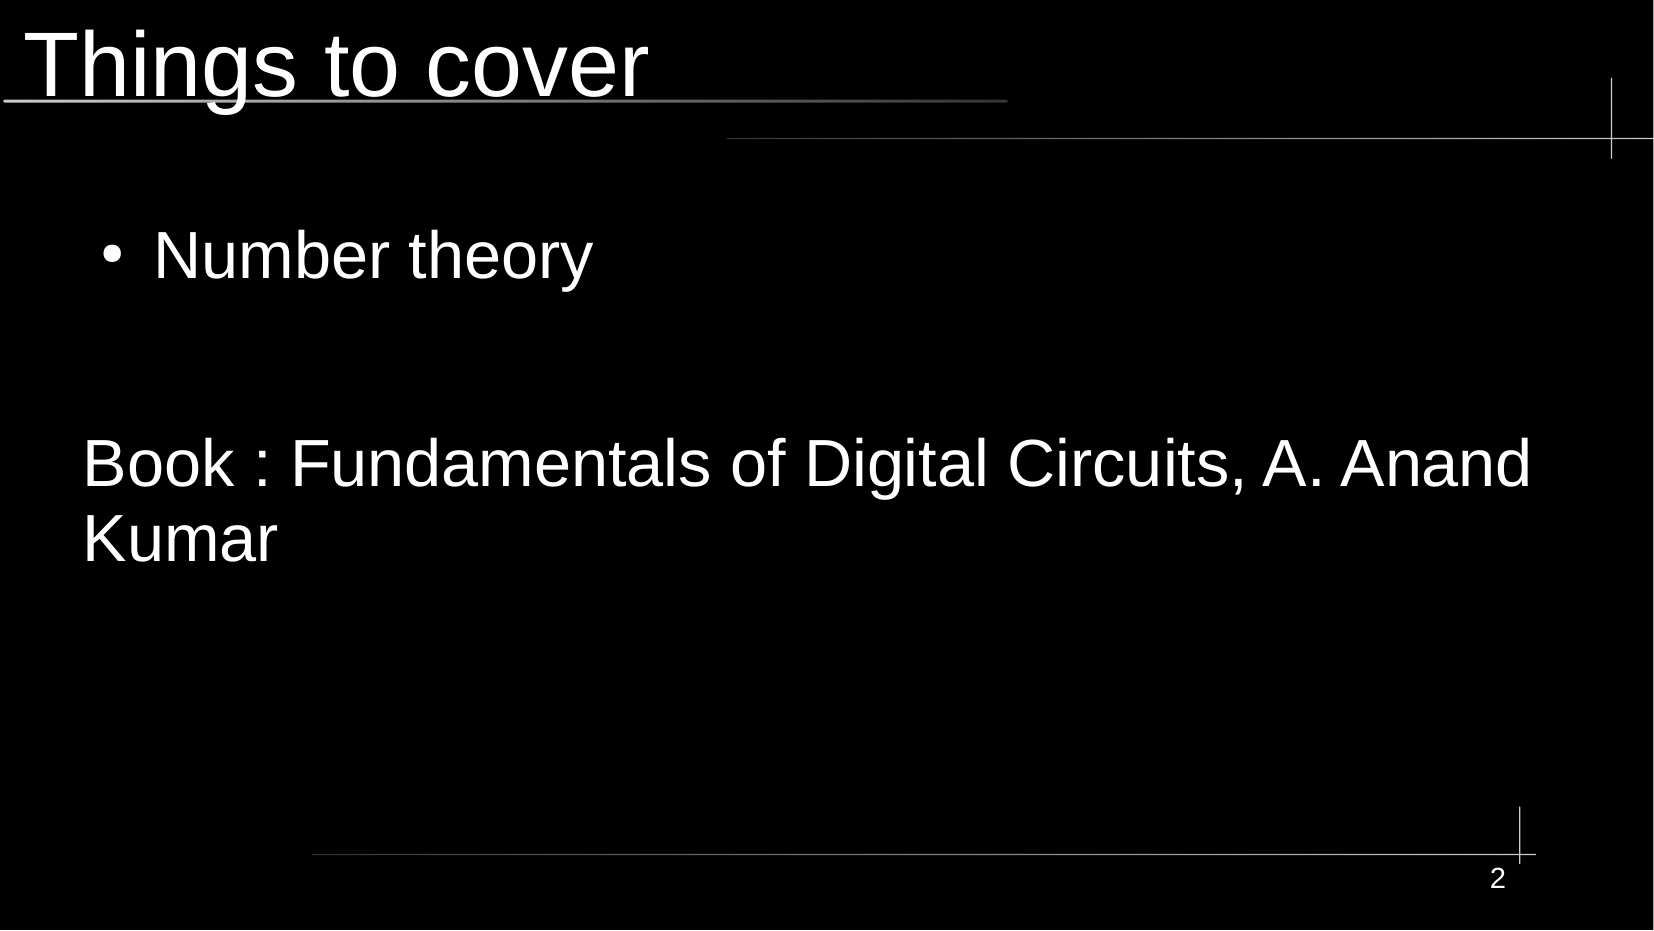

# Things to cover
Number theory
Book : Fundamentals of Digital Circuits, A. Anand Kumar
2